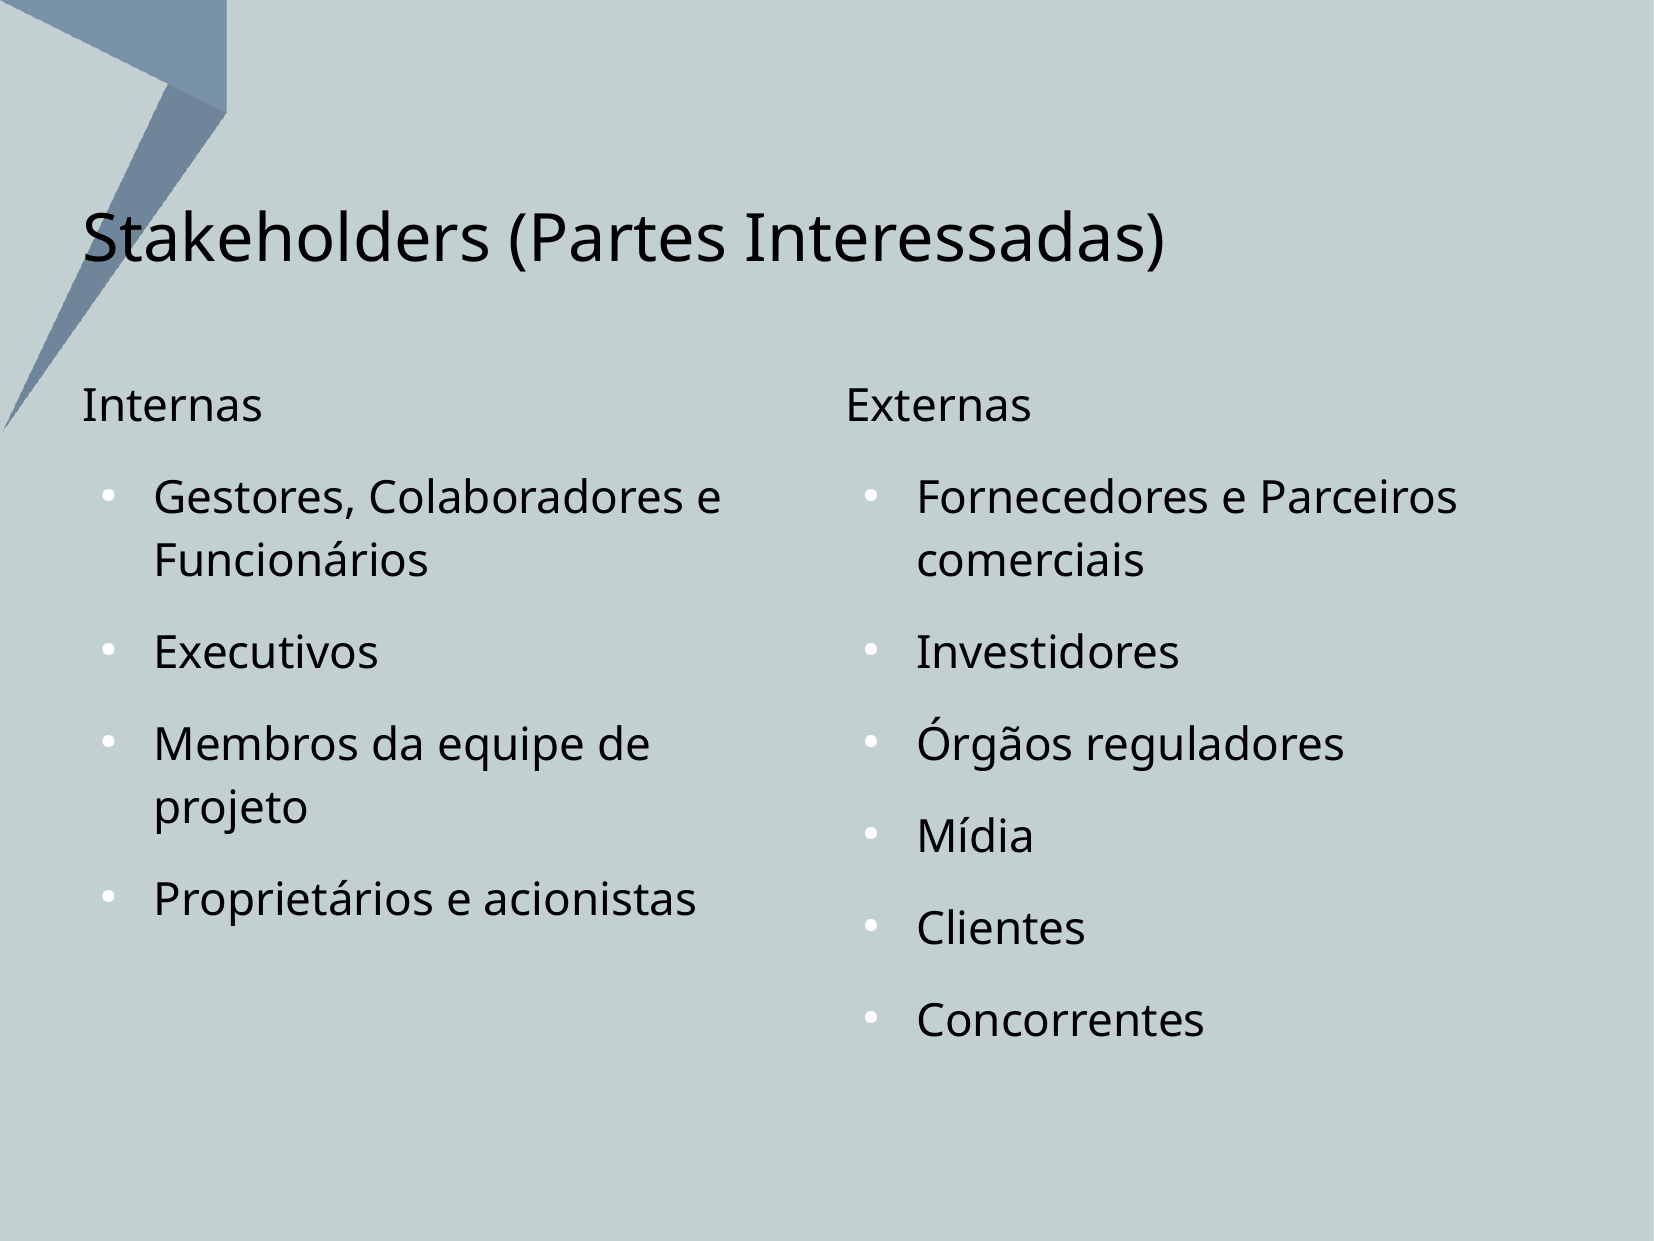

# Stakeholders (Partes Interessadas)
Internas
Gestores, Colaboradores e Funcionários
Executivos
Membros da equipe de projeto
Proprietários e acionistas
Externas
Fornecedores e Parceiros comerciais
Investidores
Órgãos reguladores
Mídia
Clientes
Concorrentes